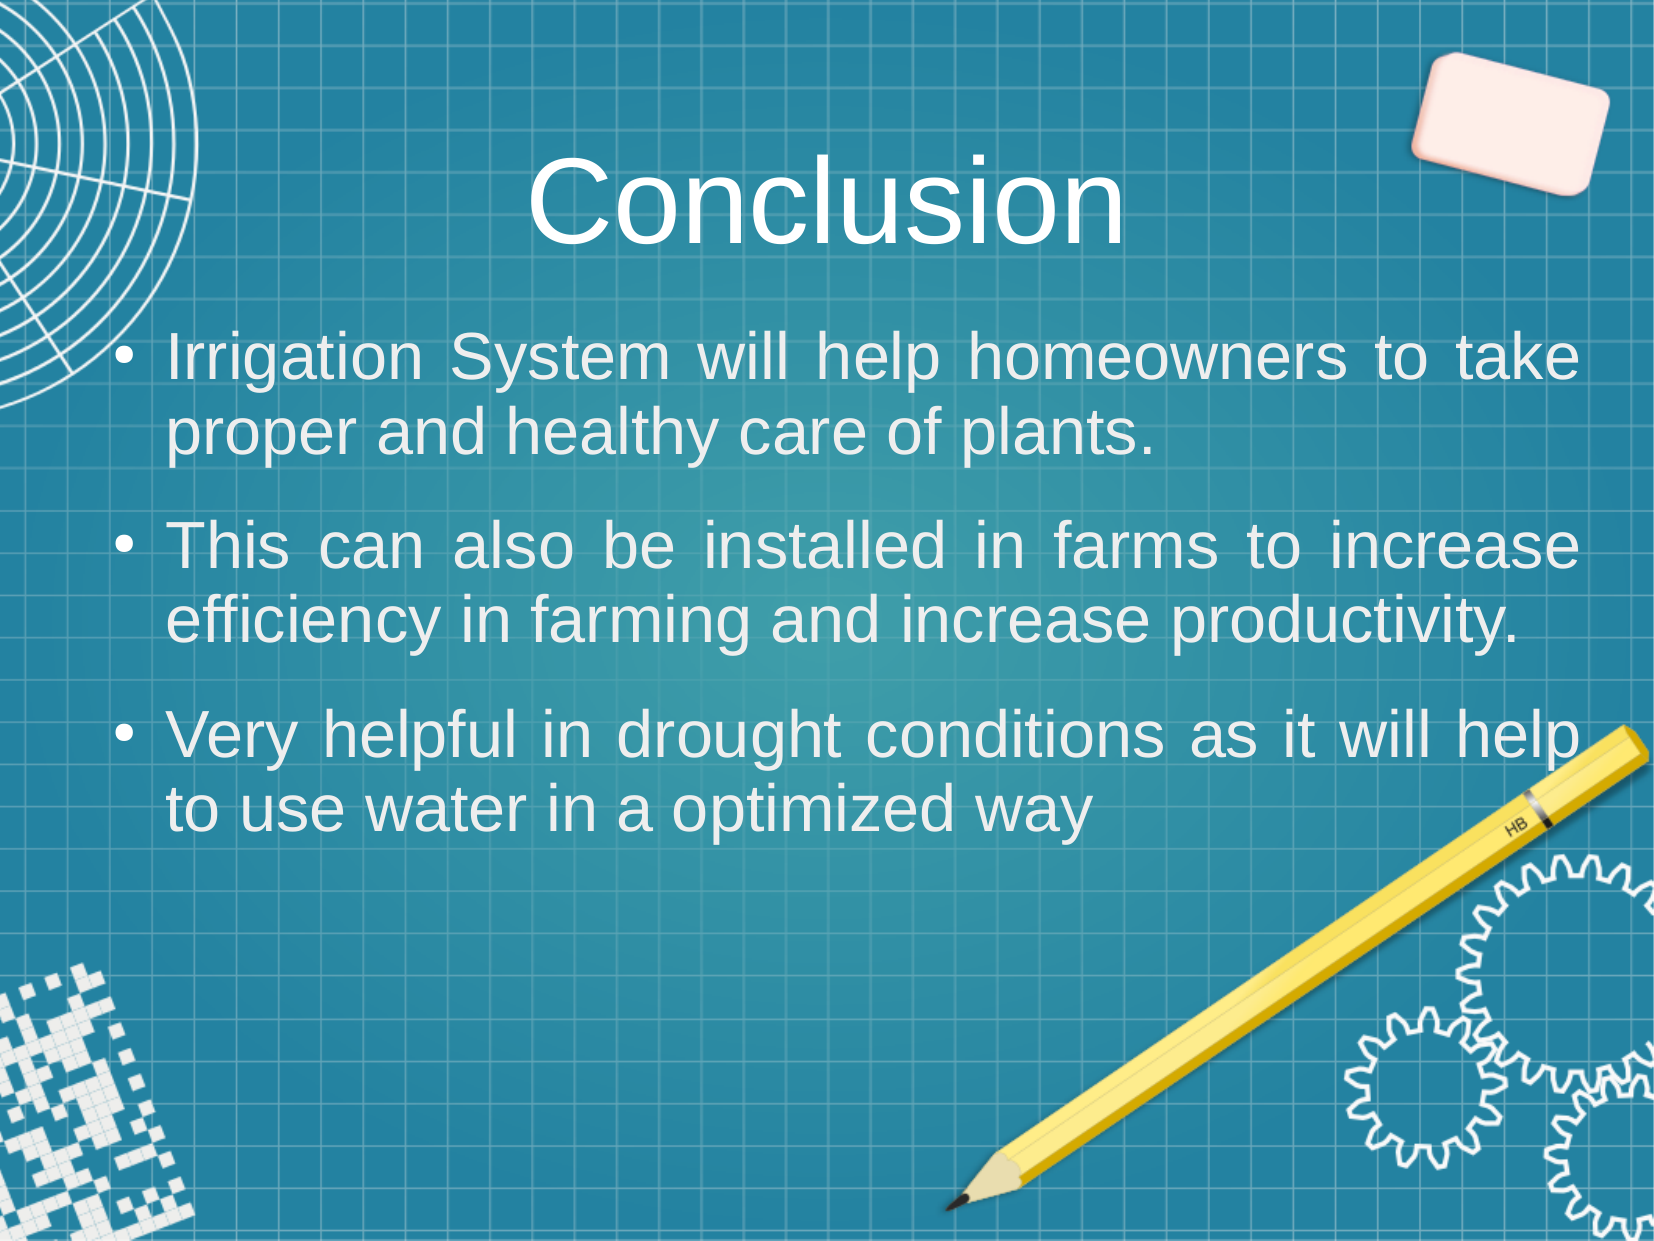

# Conclusion
Irrigation System will help homeowners to take proper and healthy care of plants.
This can also be installed in farms to increase efficiency in farming and increase productivity.
Very helpful in drought conditions as it will help to use water in a optimized way